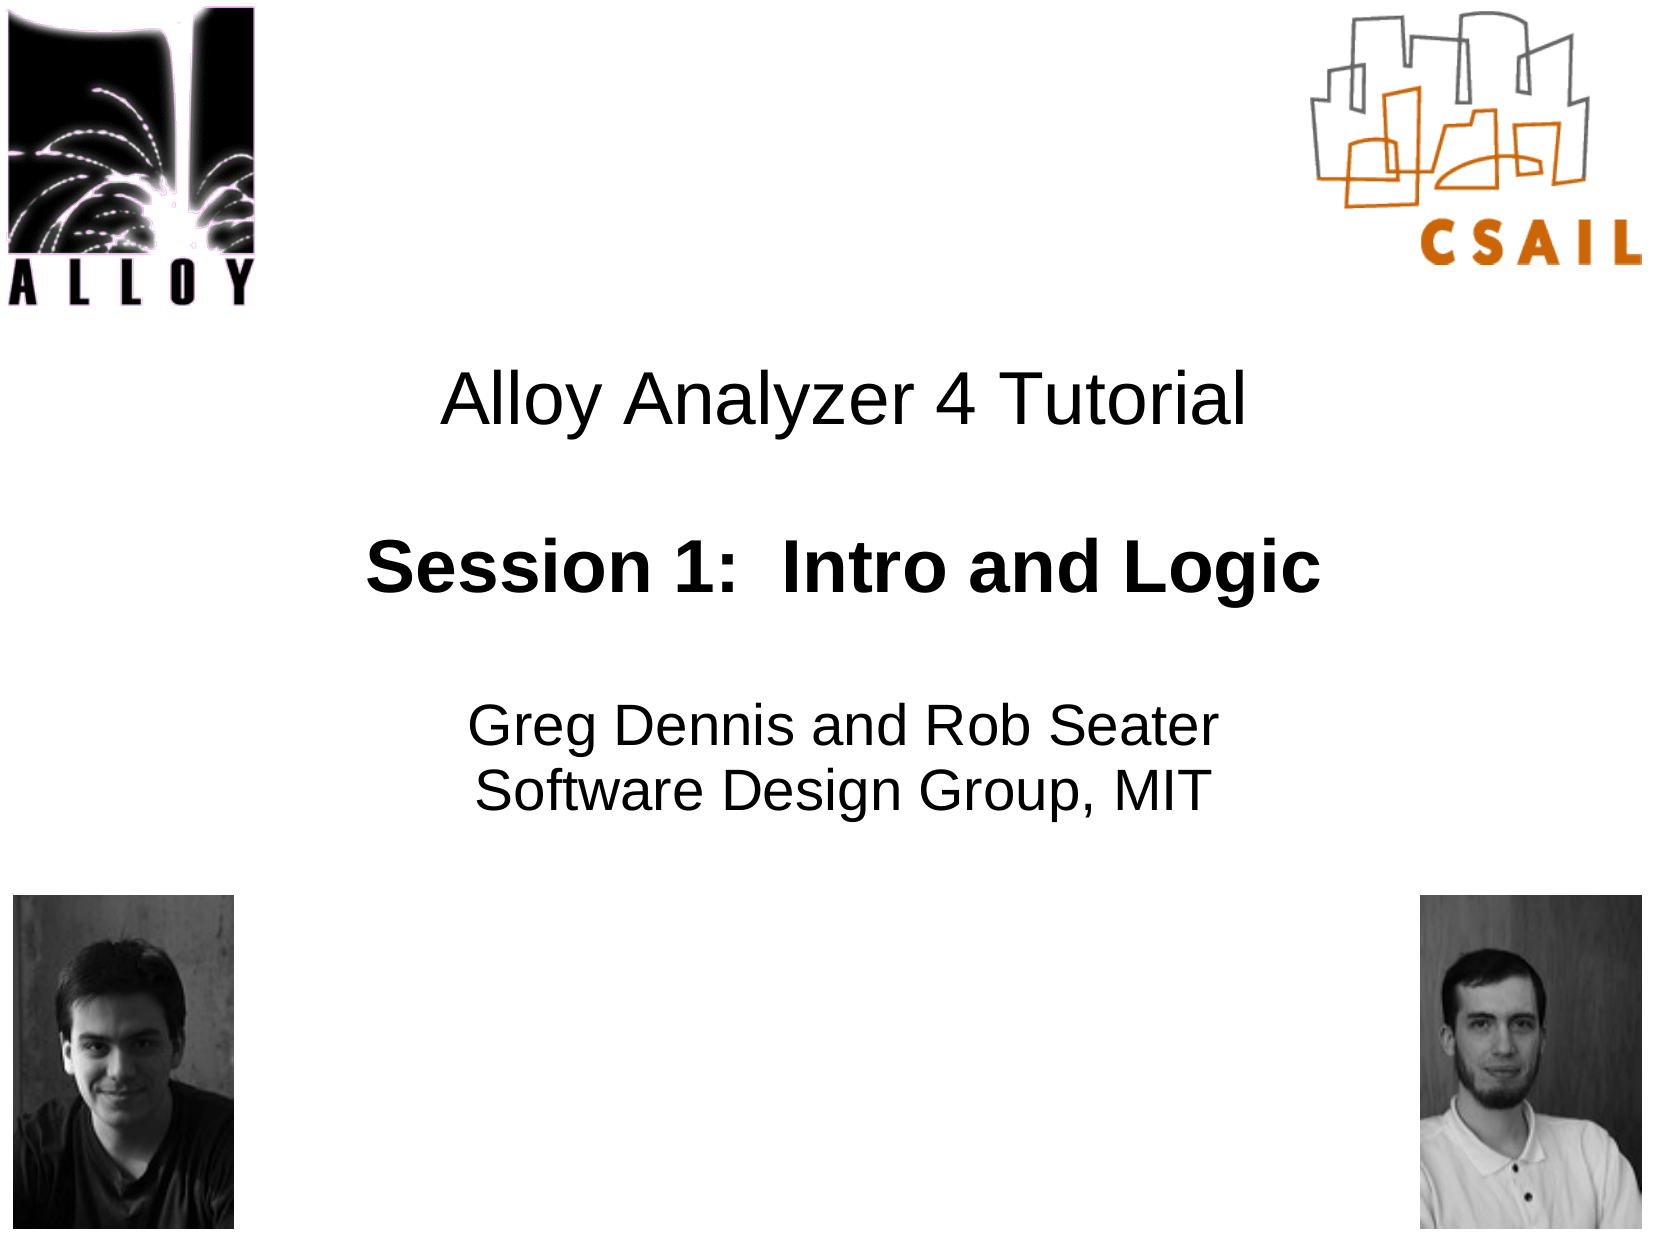

# Alloy Analyzer 4 Tutorial
Session 1: Intro and Logic
Greg Dennis and Rob Seater
Software Design Group, MIT